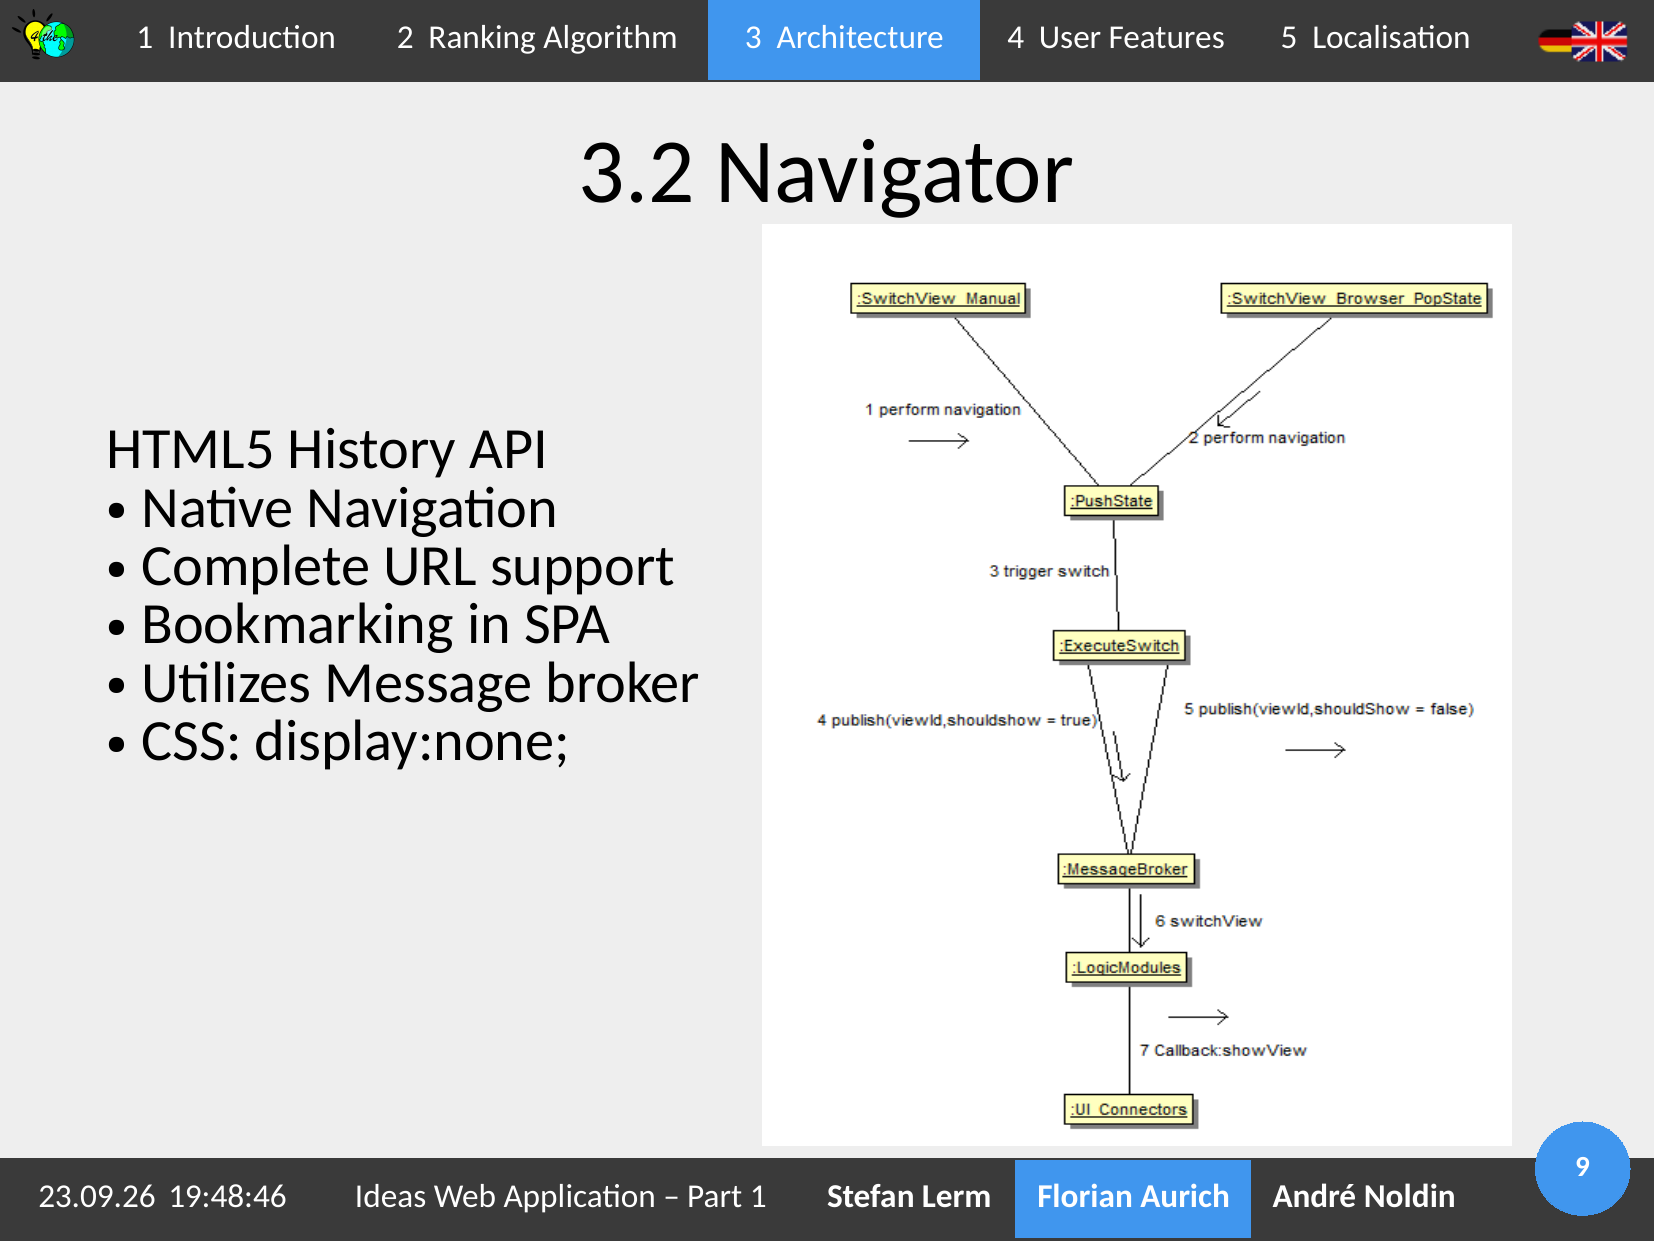

1 Introduction
2 Ranking Algorithm
3 Architecture
4 User Features
5 Localisation
# 3.2 Navigator
HTML5 History API
Native Navigation
Complete URL support
Bookmarking in SPA
Utilizes Message broker
CSS: display:none;
Ideas Web Application – Part 1
Stefan Lerm
Florian Aurich
André Noldin